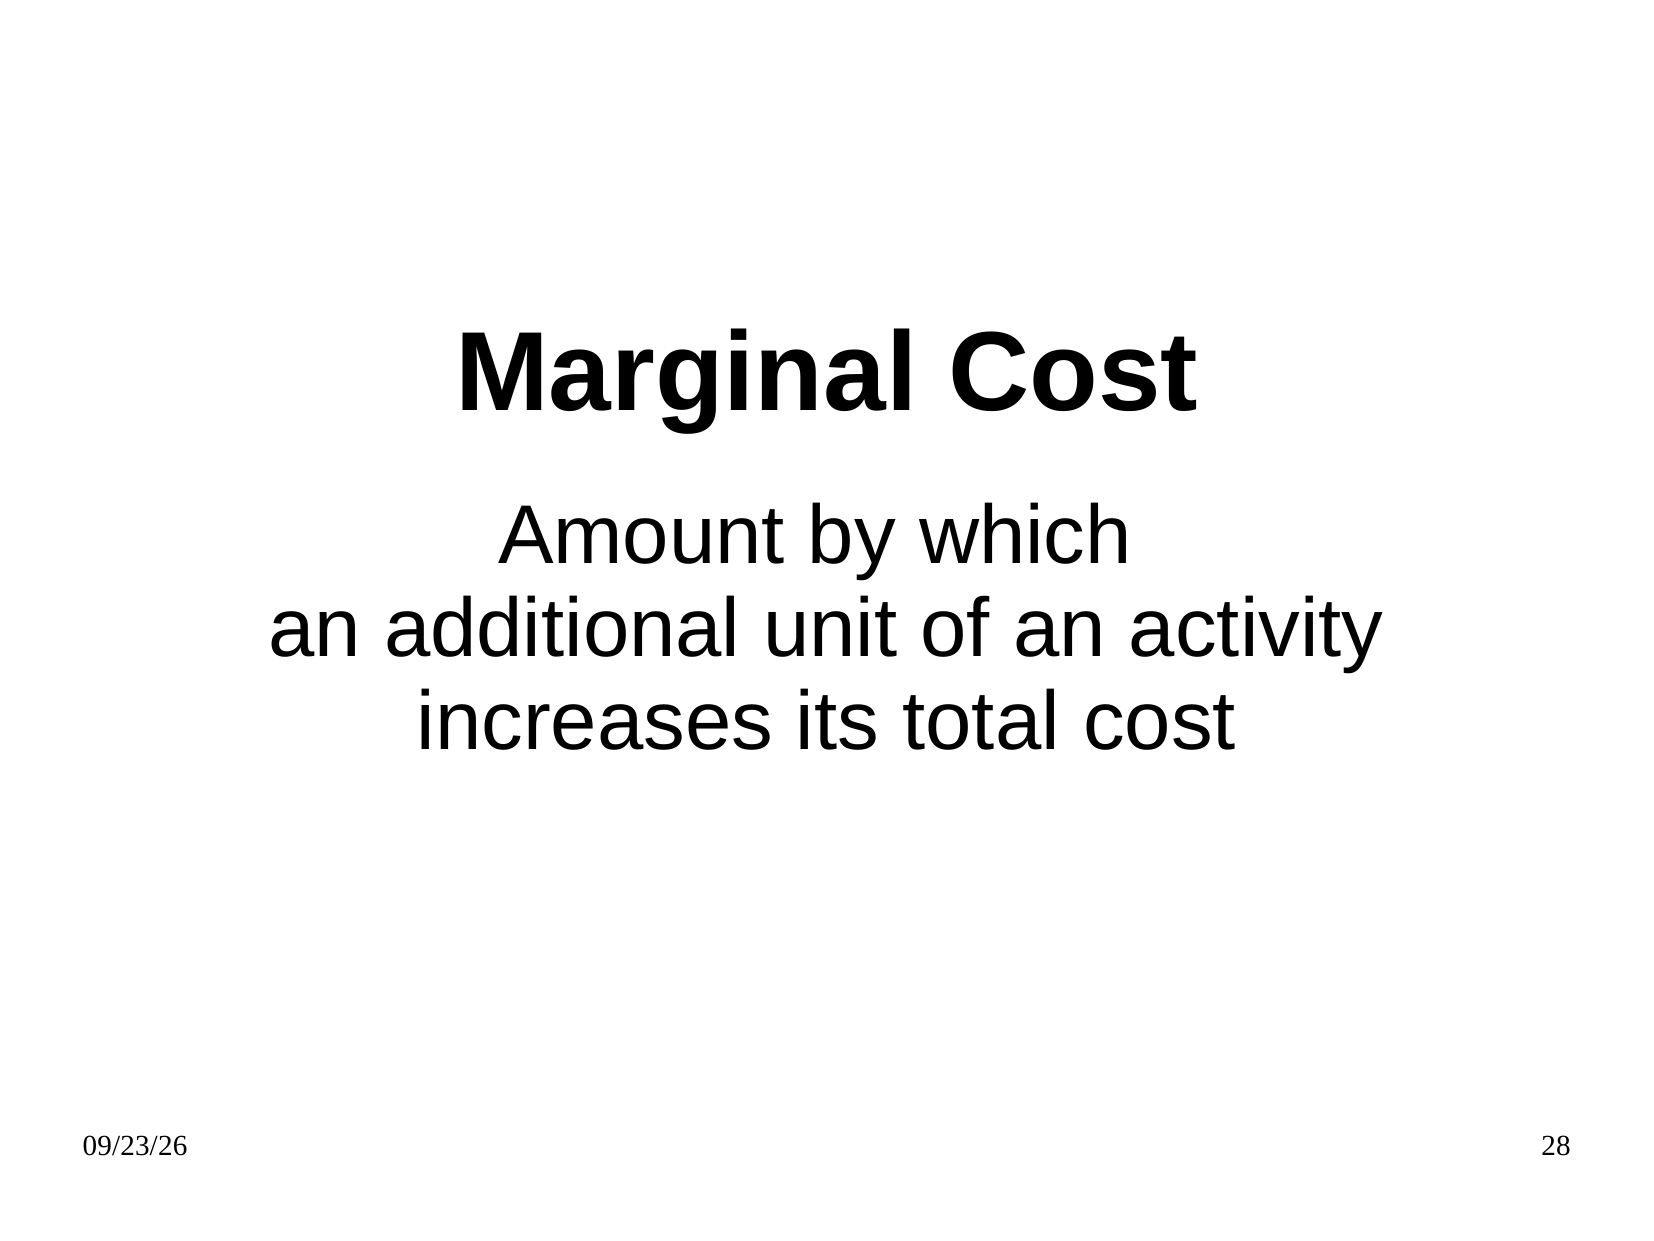

# Marginal Cost
Amount by which
an additional unit of an activity
increases its total cost
28